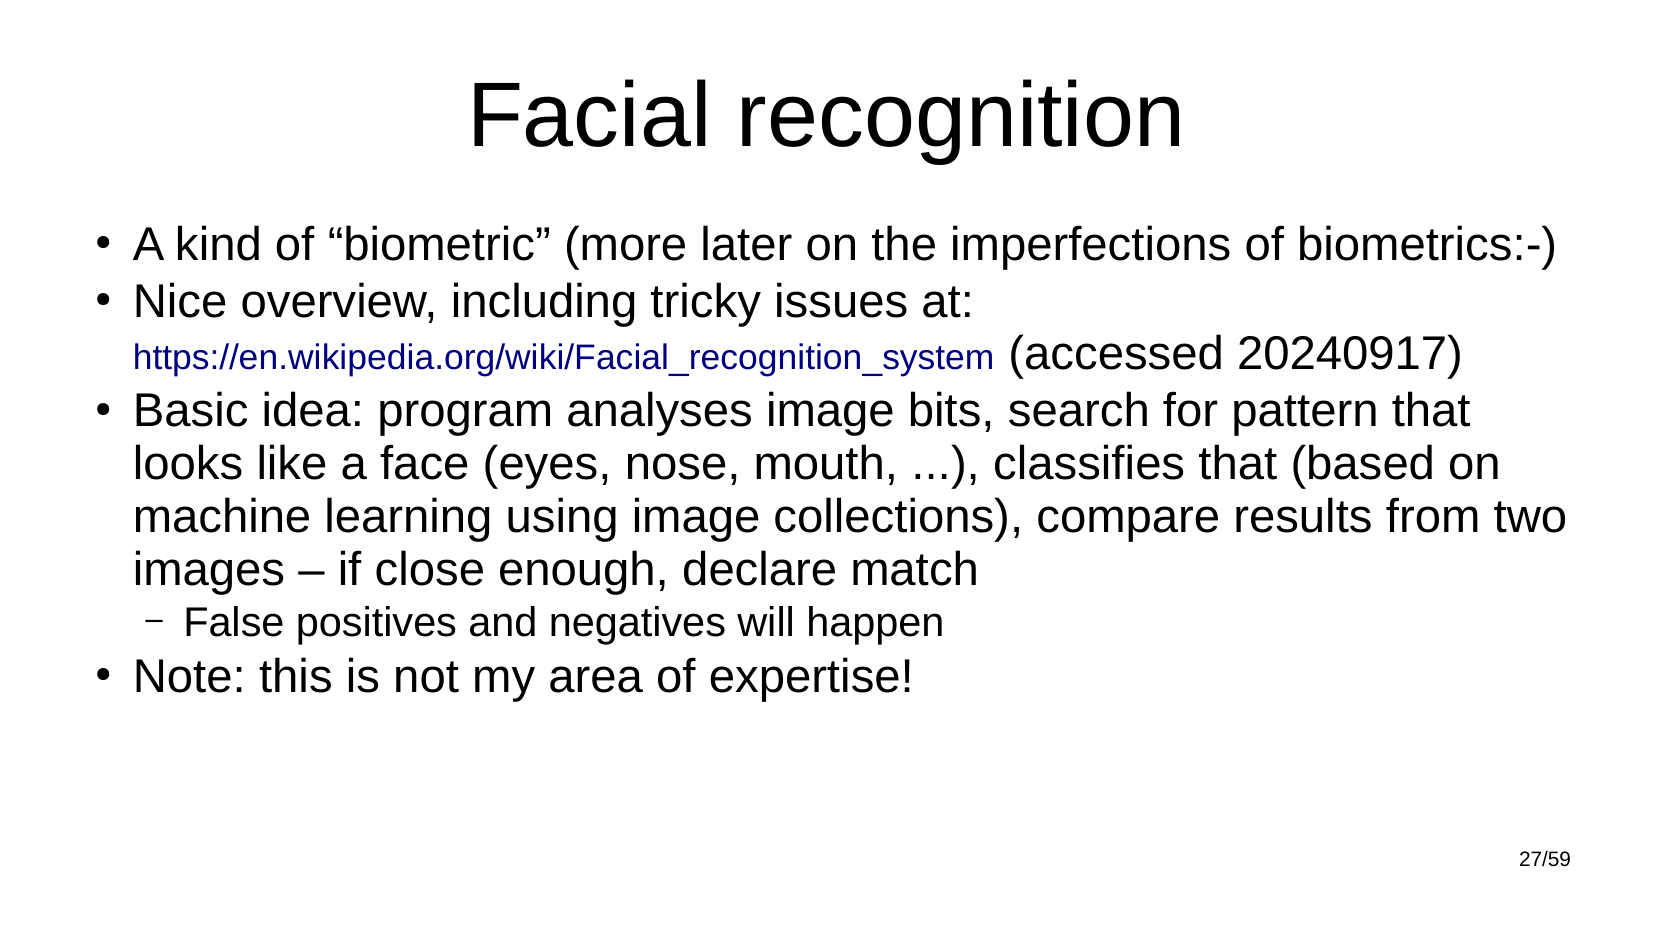

# Facial recognition
A kind of “biometric” (more later on the imperfections of biometrics:-)
Nice overview, including tricky issues at: https://en.wikipedia.org/wiki/Facial_recognition_system (accessed 20240917)
Basic idea: program analyses image bits, search for pattern that looks like a face (eyes, nose, mouth, ...), classifies that (based on machine learning using image collections), compare results from two images – if close enough, declare match
False positives and negatives will happen
Note: this is not my area of expertise!
27